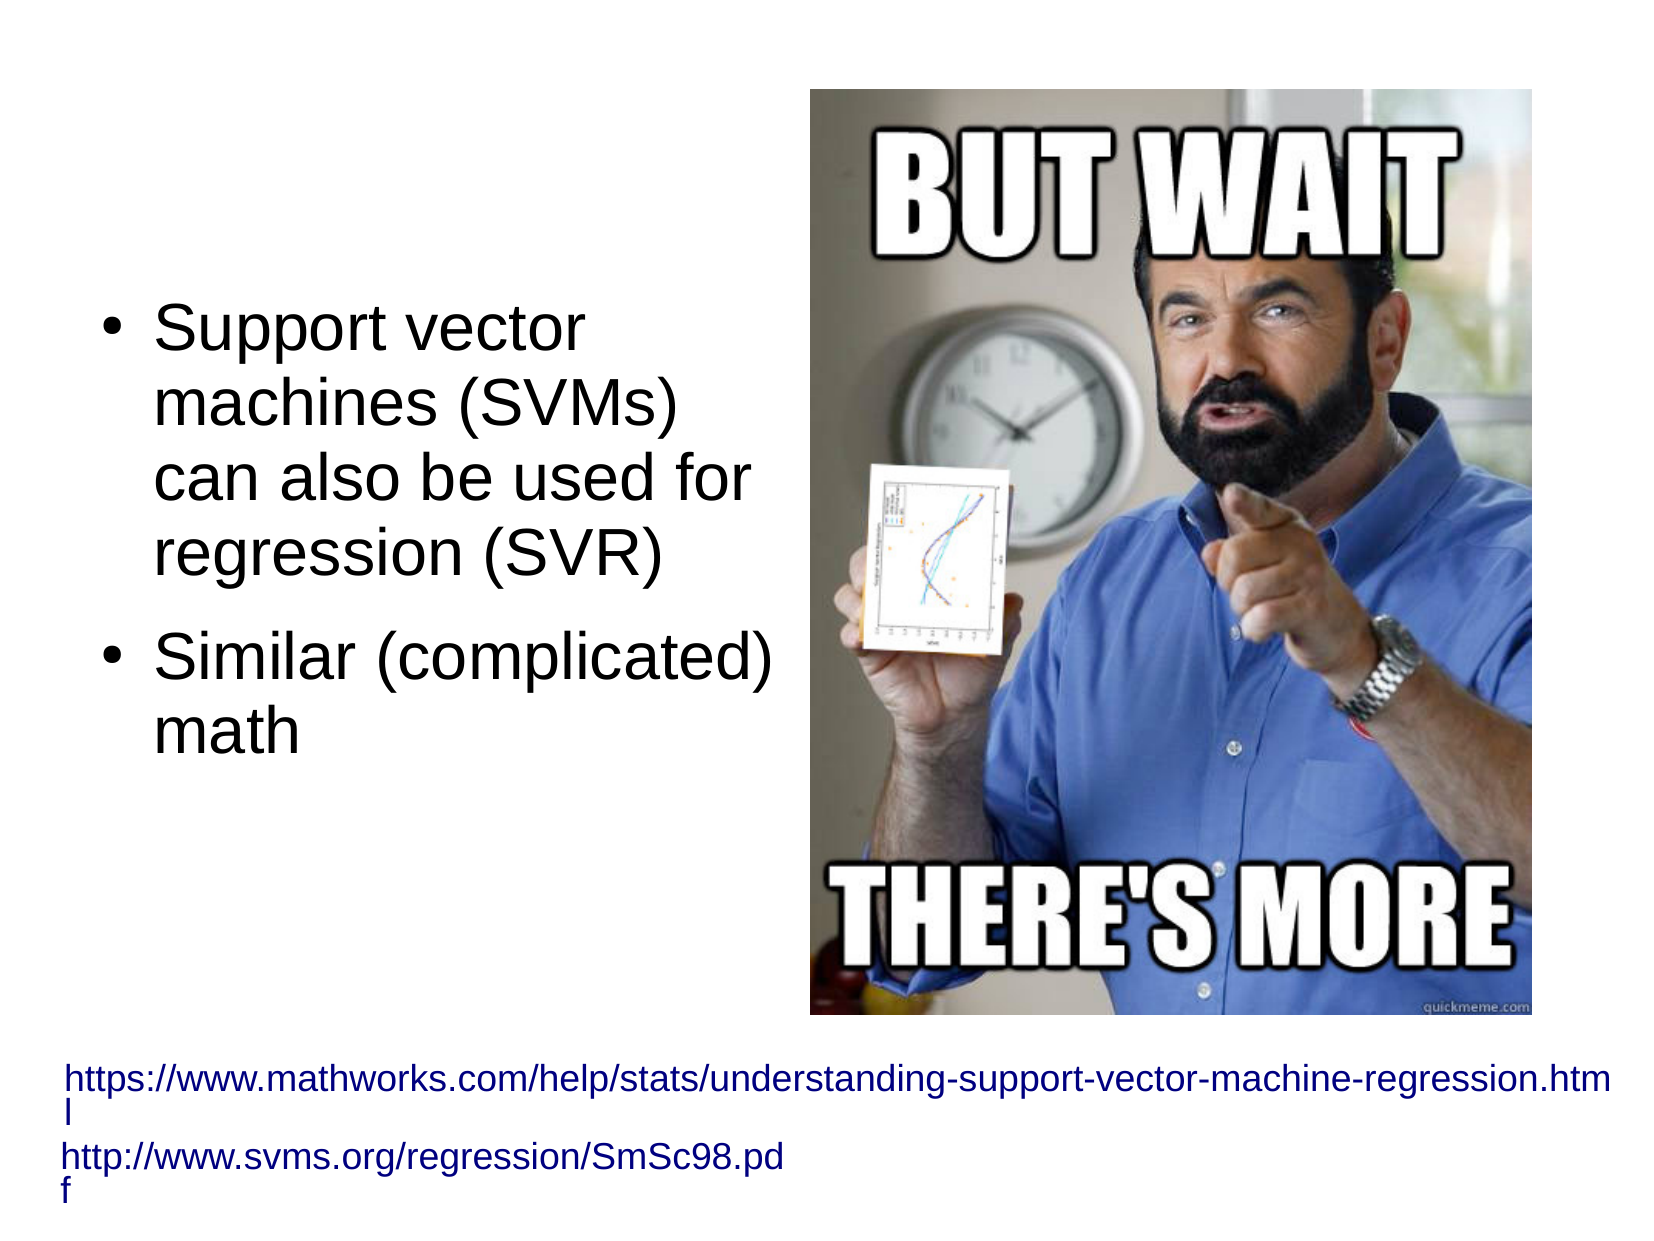

# Support vector machines (SVMs) can also be used for regression (SVR)
Similar (complicated) math
https://www.mathworks.com/help/stats/understanding-support-vector-machine-regression.html
http://www.svms.org/regression/SmSc98.pdf